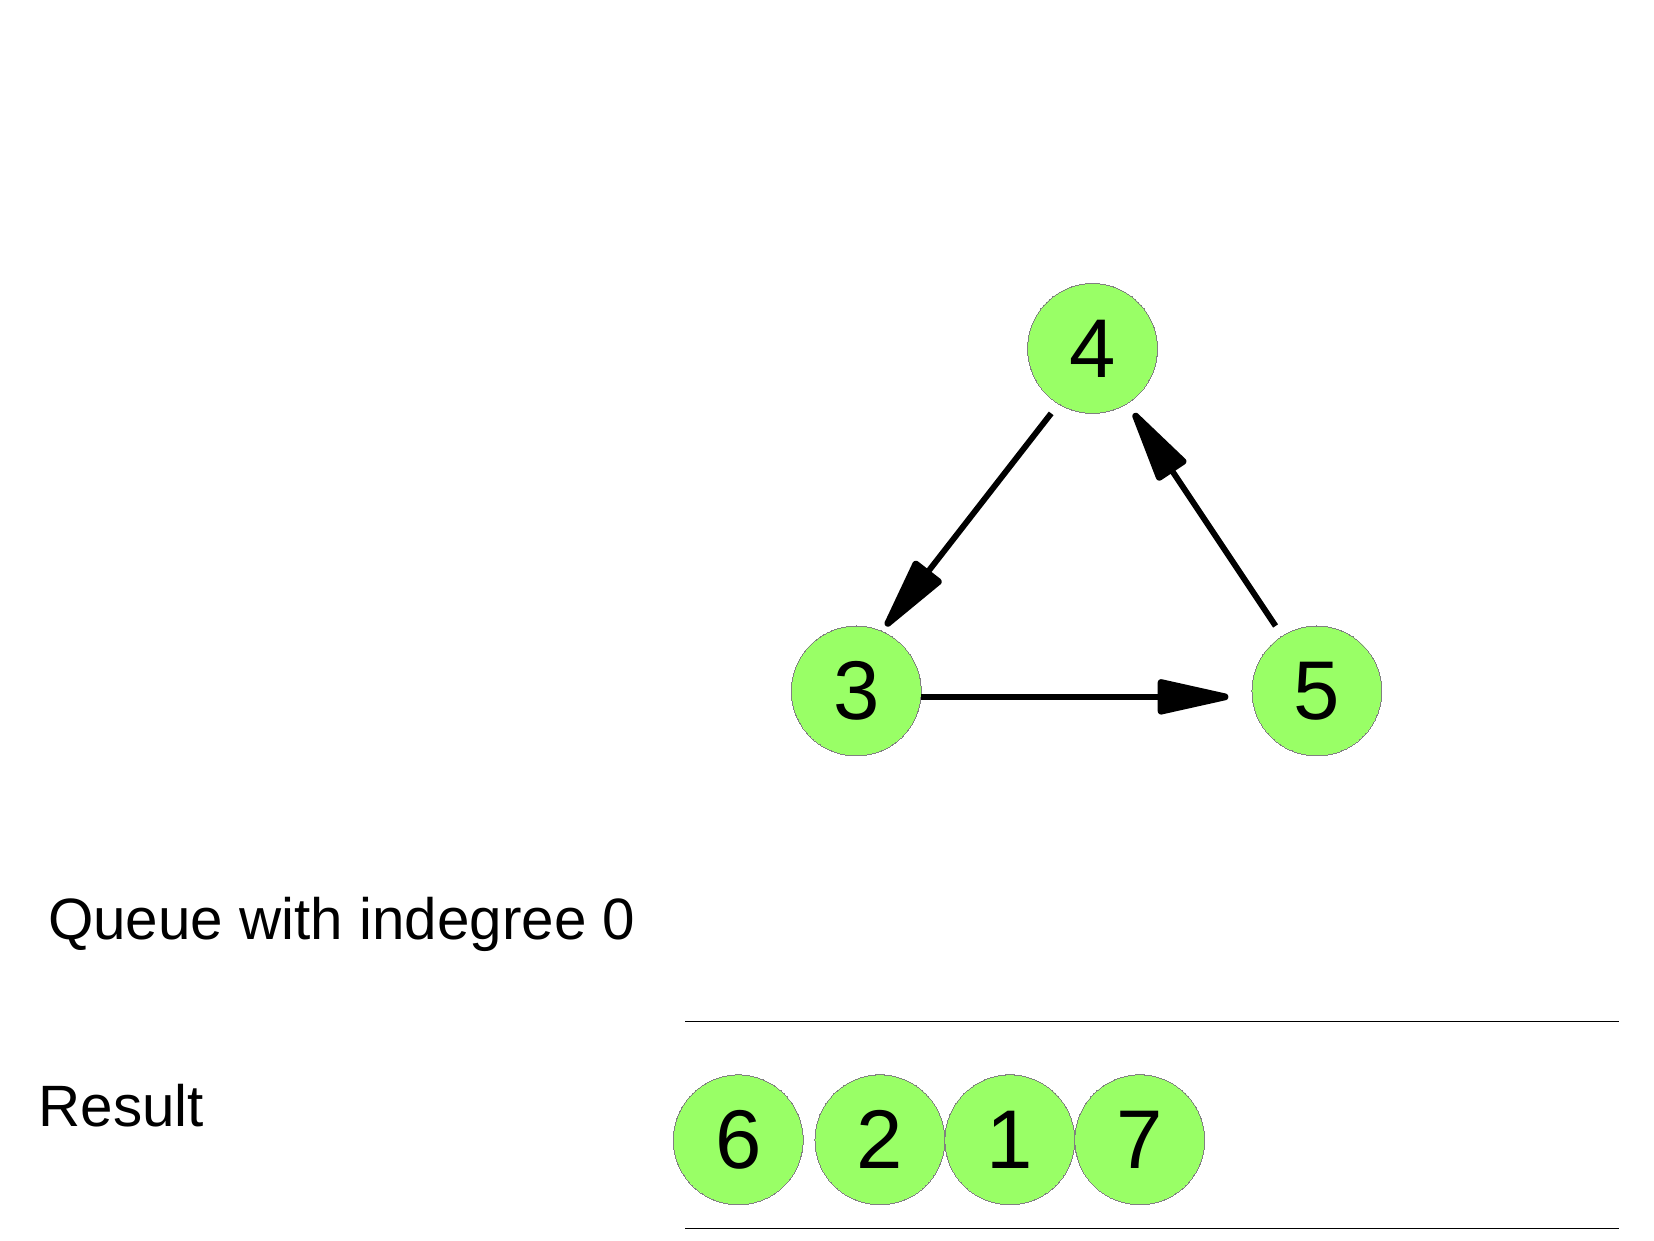

4
3
5
Queue with indegree 0
Result
2
1
7
6